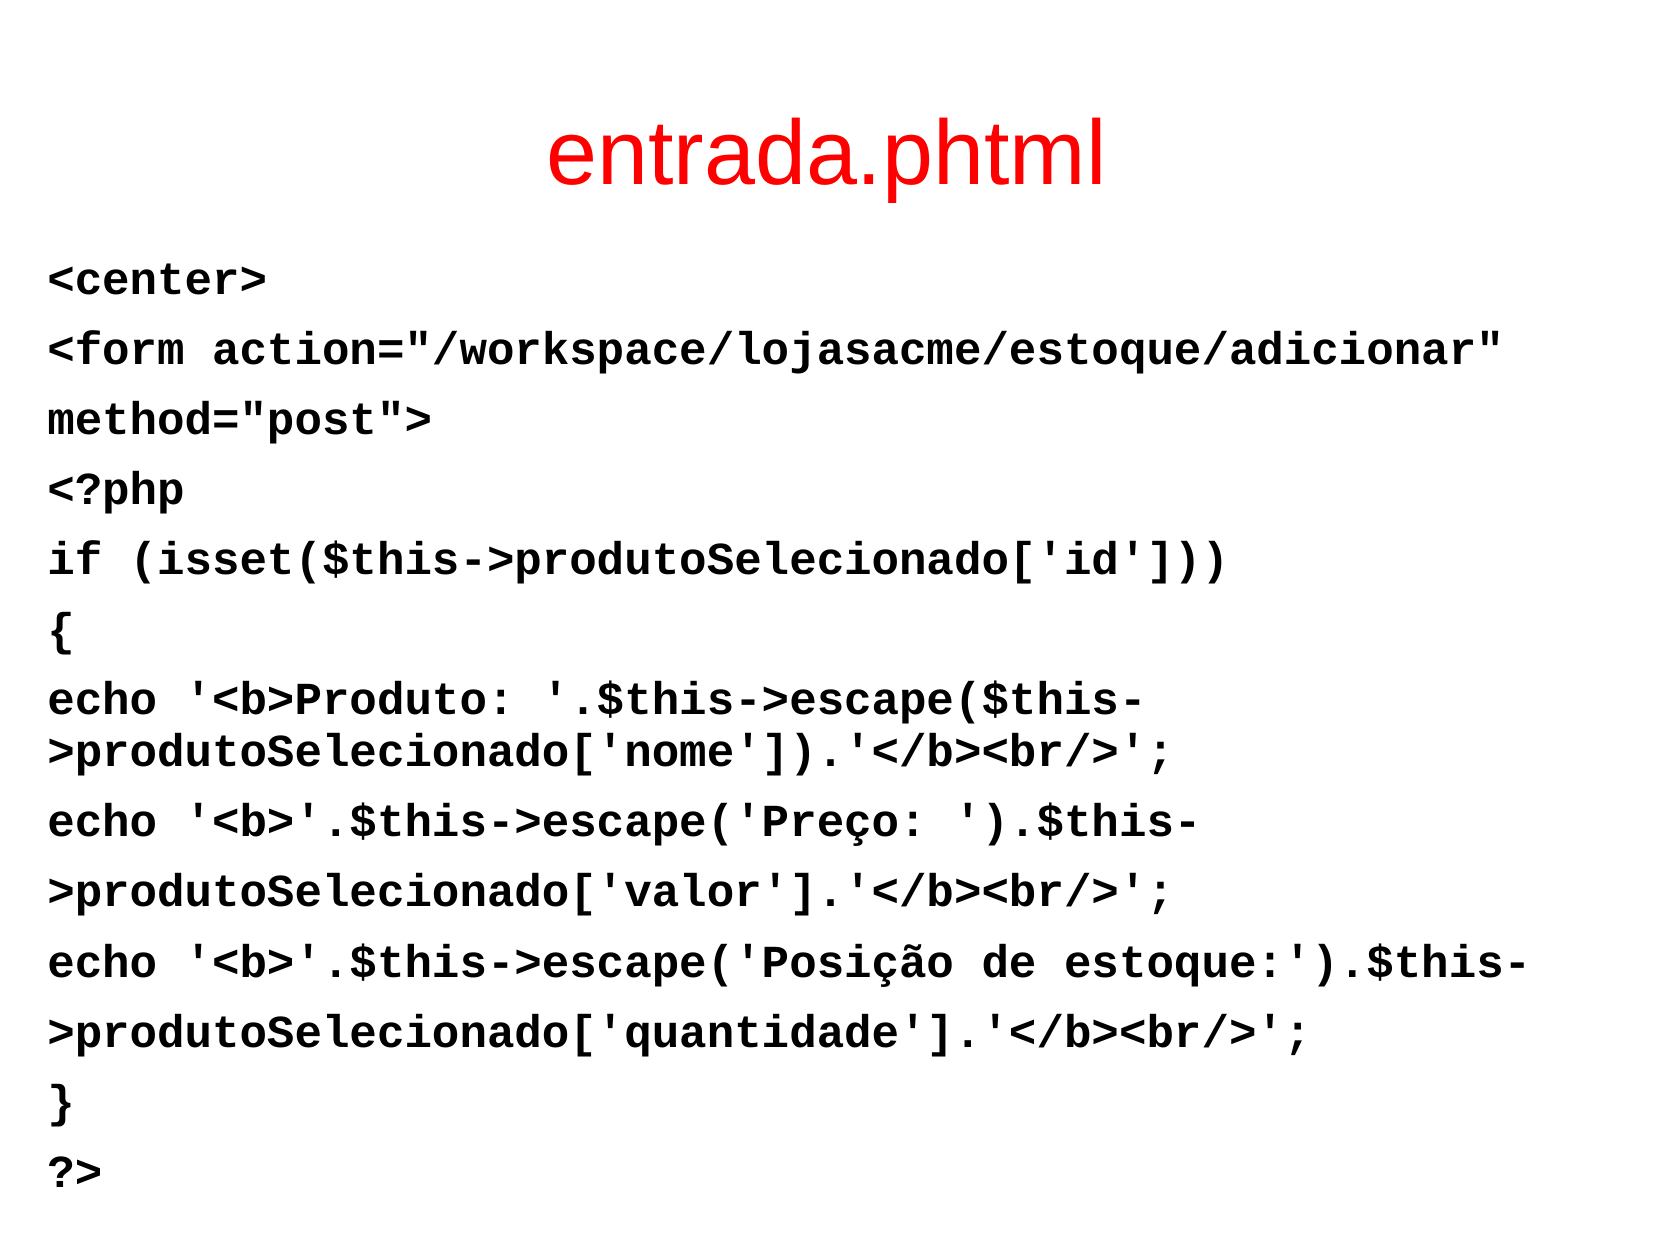

# entrada.phtml
<center>
<form action="/workspace/lojasacme/estoque/adicionar"
method="post">
<?php
if (isset($this->produtoSelecionado['id']))
{
echo '<b>Produto: '.$this->escape($this->produtoSelecionado['nome']).'</b><br/>';
echo '<b>'.$this->escape('Preço: ').$this-
>produtoSelecionado['valor'].'</b><br/>';
echo '<b>'.$this->escape('Posição de estoque:').$this-
>produtoSelecionado['quantidade'].'</b><br/>';
}
?>